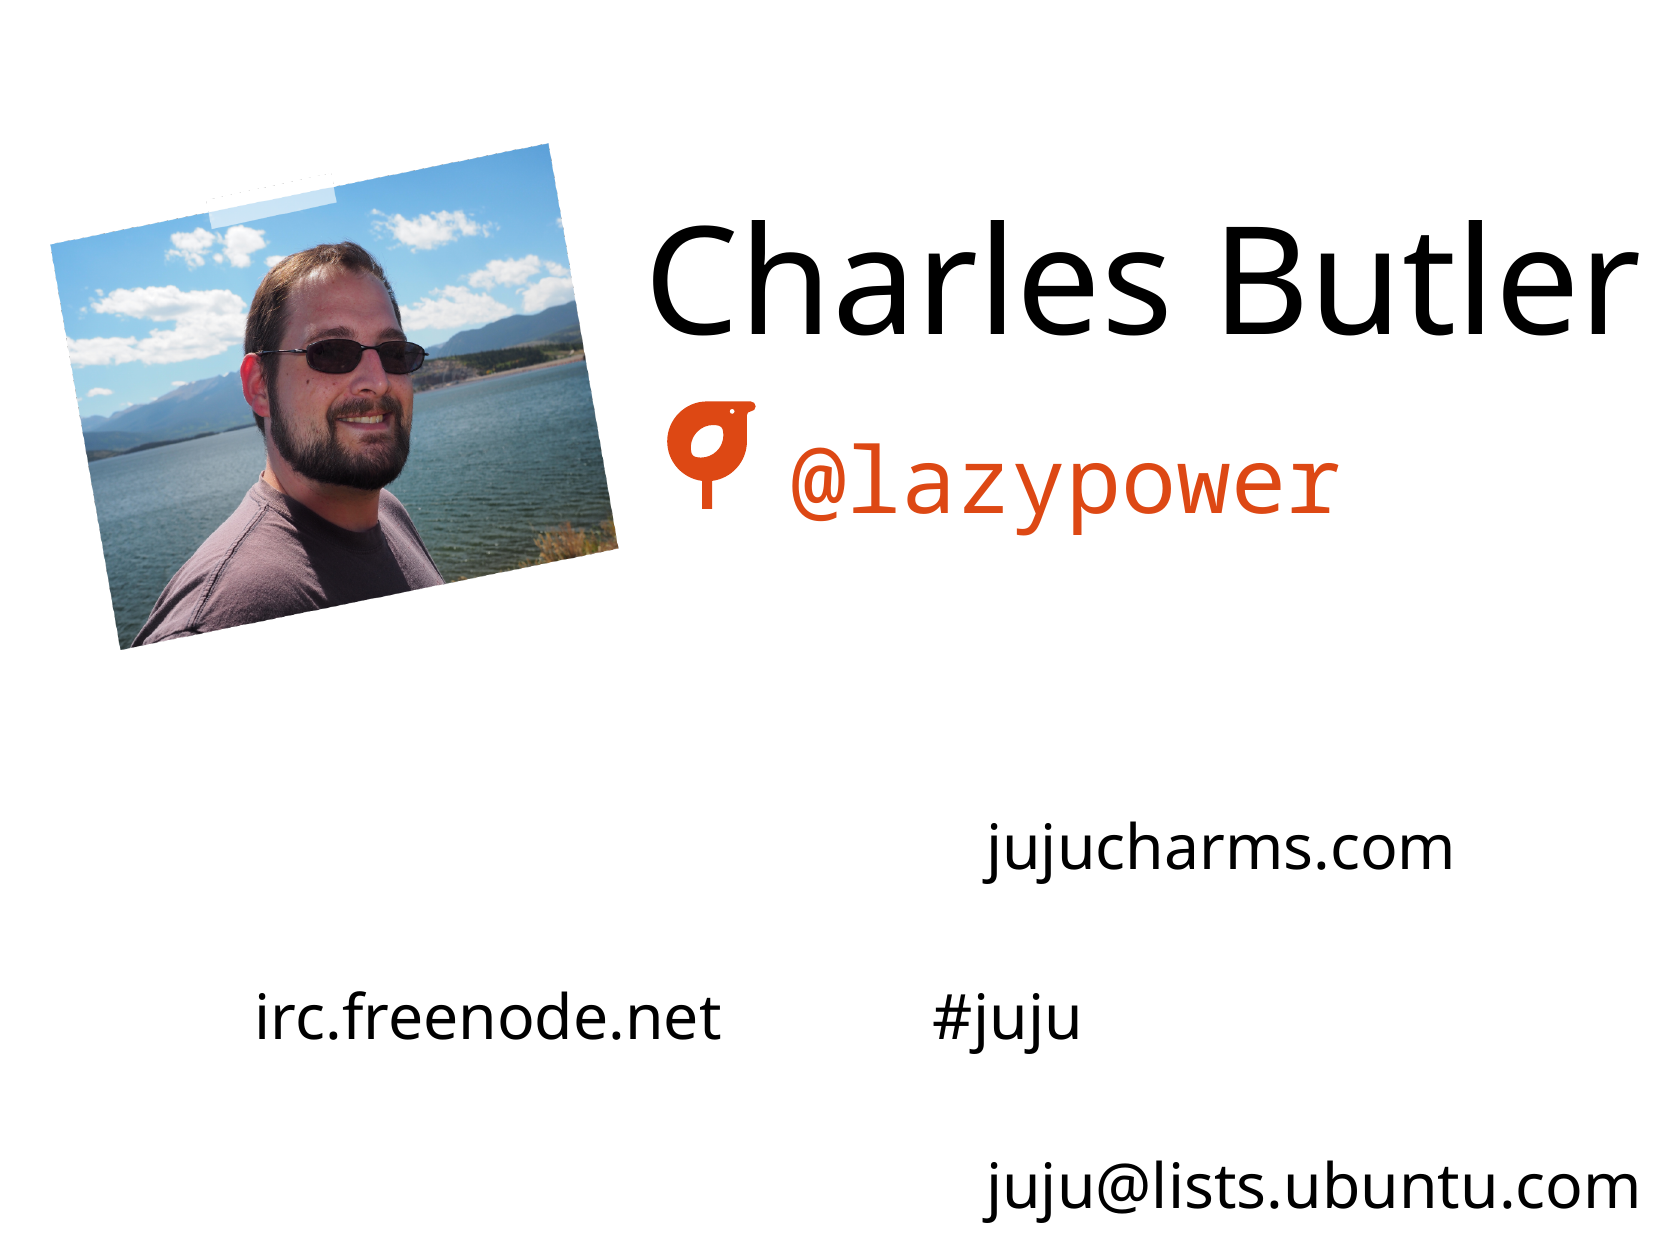

#
Charles Butler
@lazypower
 jujucharms.com
irc.freenode.net #juju
 juju@lists.ubuntu.com